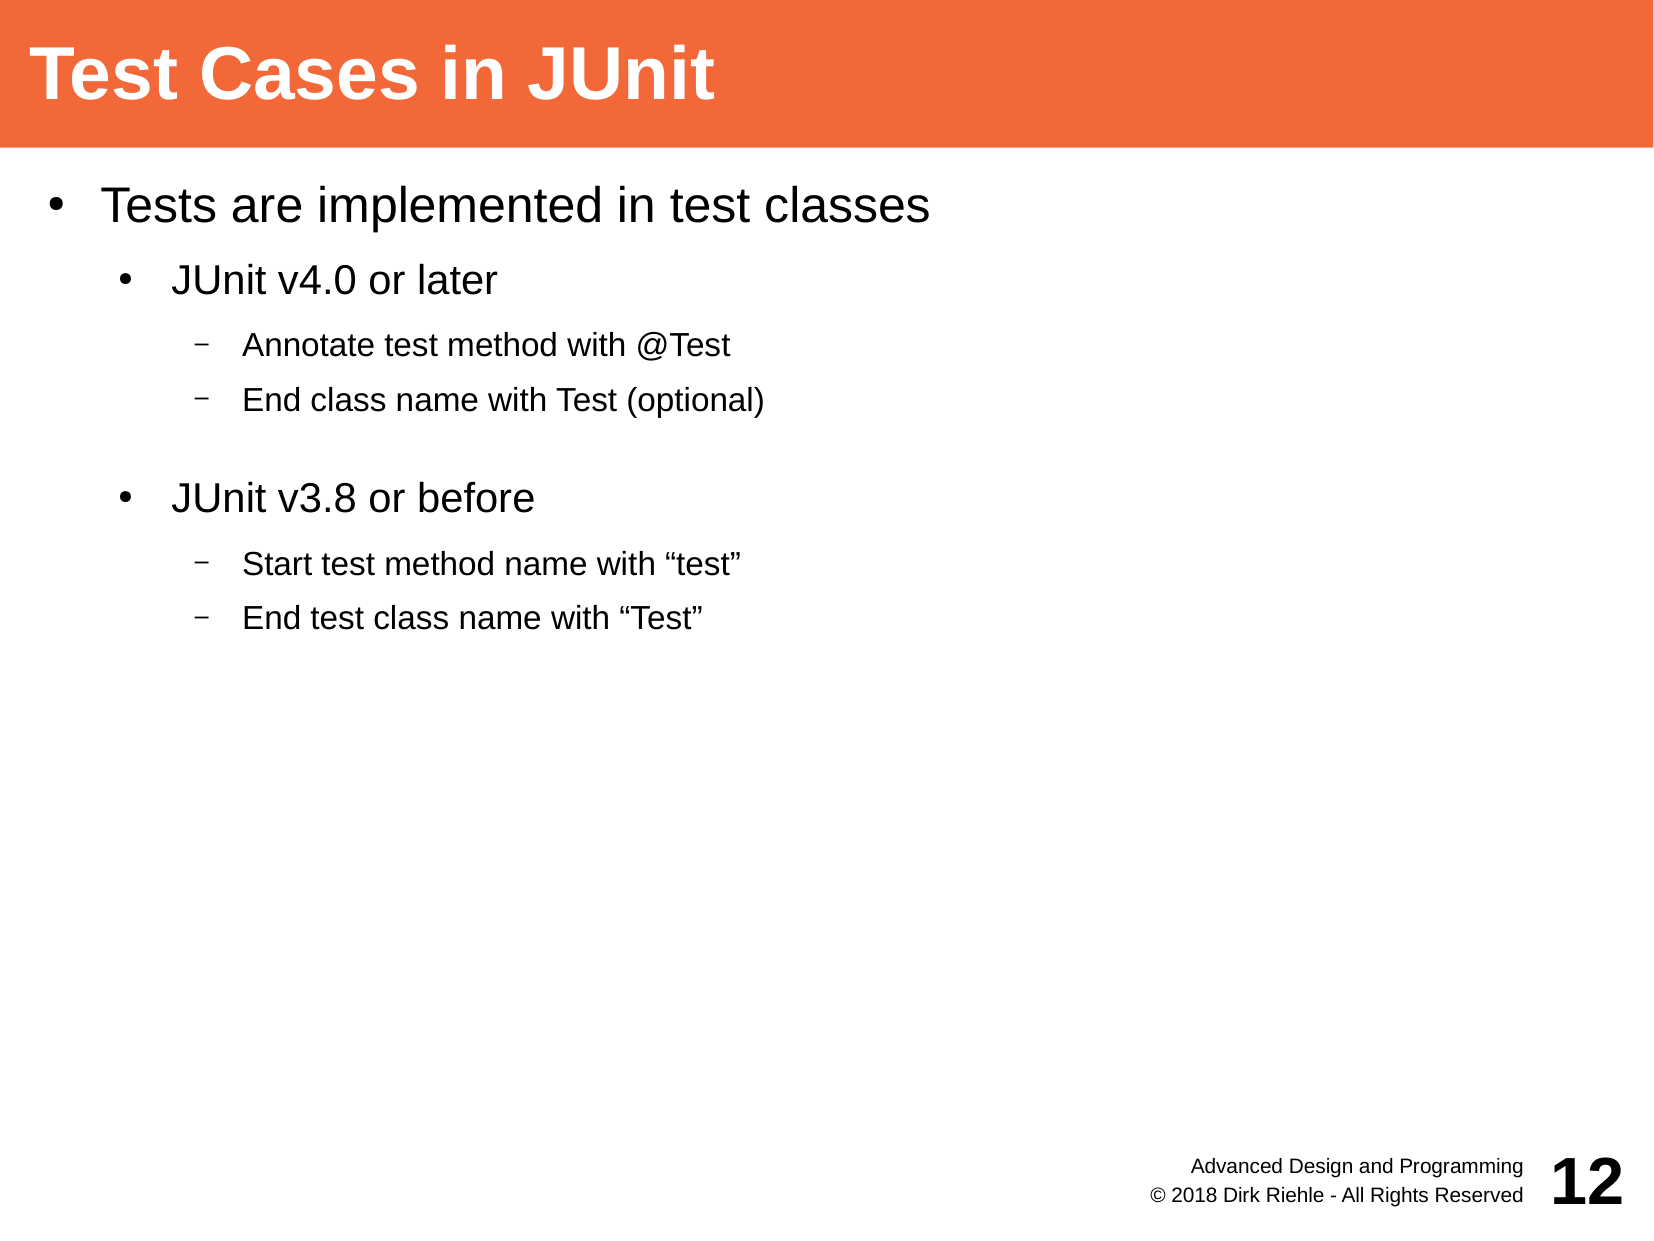

# Test Cases in JUnit
Tests are implemented in test classes
JUnit v4.0 or later
Annotate test method with @Test
End class name with Test (optional)
JUnit v3.8 or before
Start test method name with “test”
End test class name with “Test”
Advanced Design and Programming
12
© 2018 Dirk Riehle - All Rights Reserved